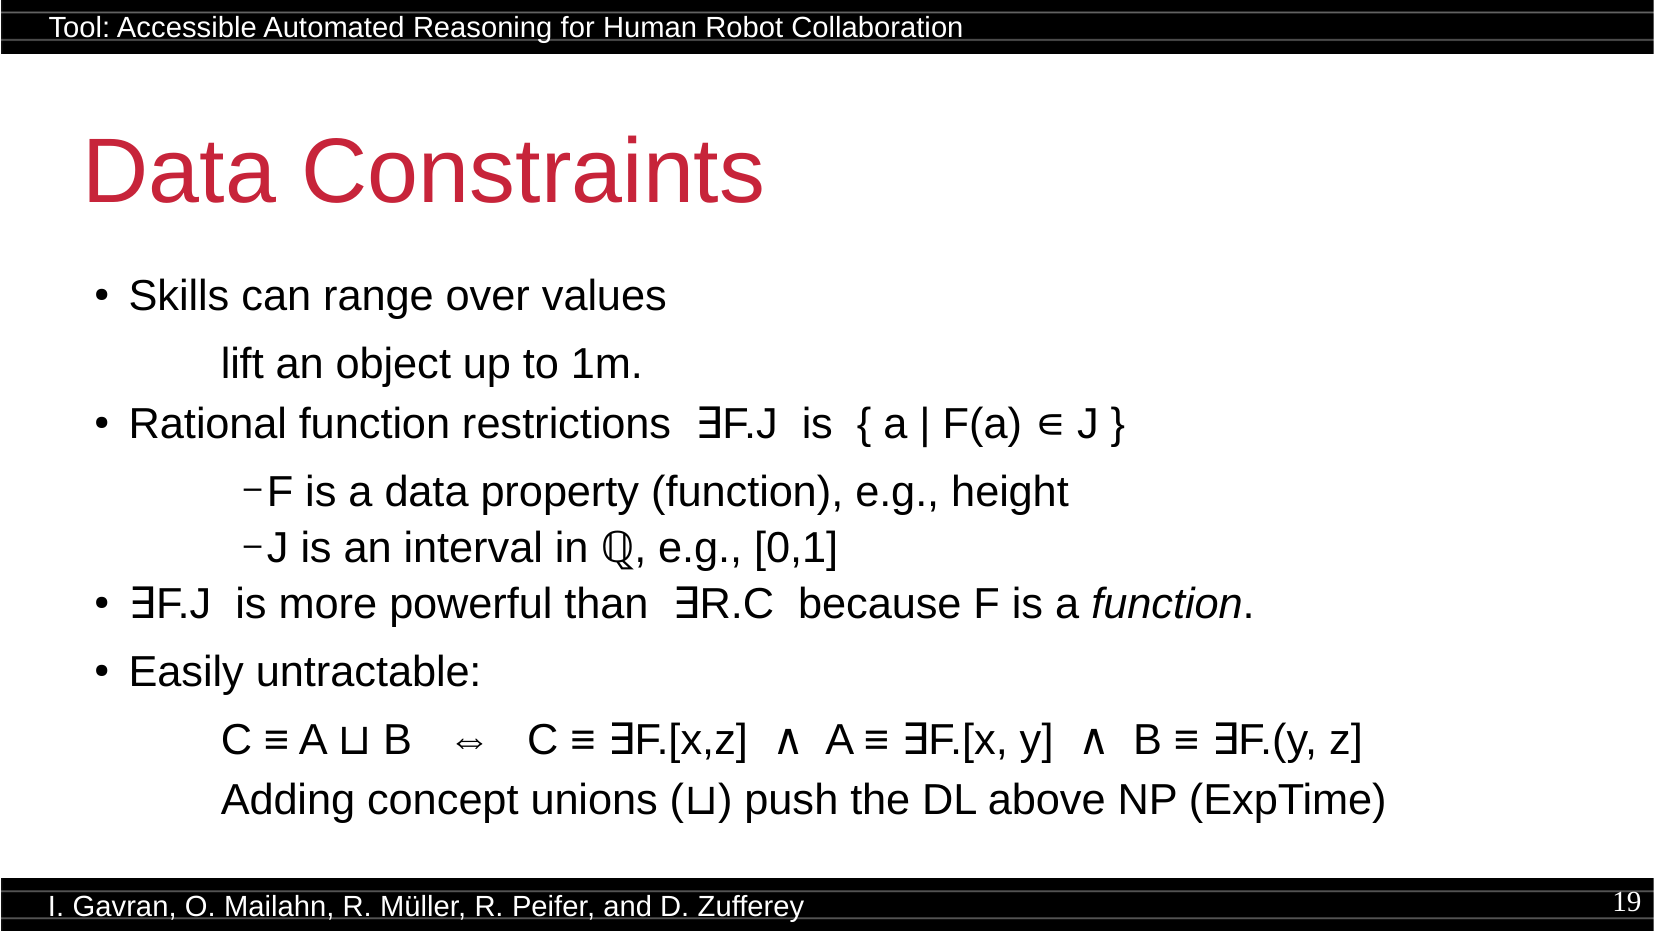

Tool: Accessible Automated Reasoning for Human Robot Collaboration
# Data Constraints
Skills can range over values
lift an object up to 1m.
Rational function restrictions ∃F.J is { a | F(a) ∊ J }
F is a data property (function), e.g., height
J is an interval in ℚ, e.g., [0,1]
∃F.J is more powerful than ∃R.C because F is a function.
Easily untractable:
C ≡ A ⊔ B ⇔ C ≡ ∃F.[x,z] ∧ A ≡ ∃F.[x, y] ∧ B ≡ ∃F.(y, z]
Adding concept unions (⊔) push the DL above NP (ExpTime)
I. Gavran, O. Mailahn, R. Müller, R. Peifer, and D. Zufferey